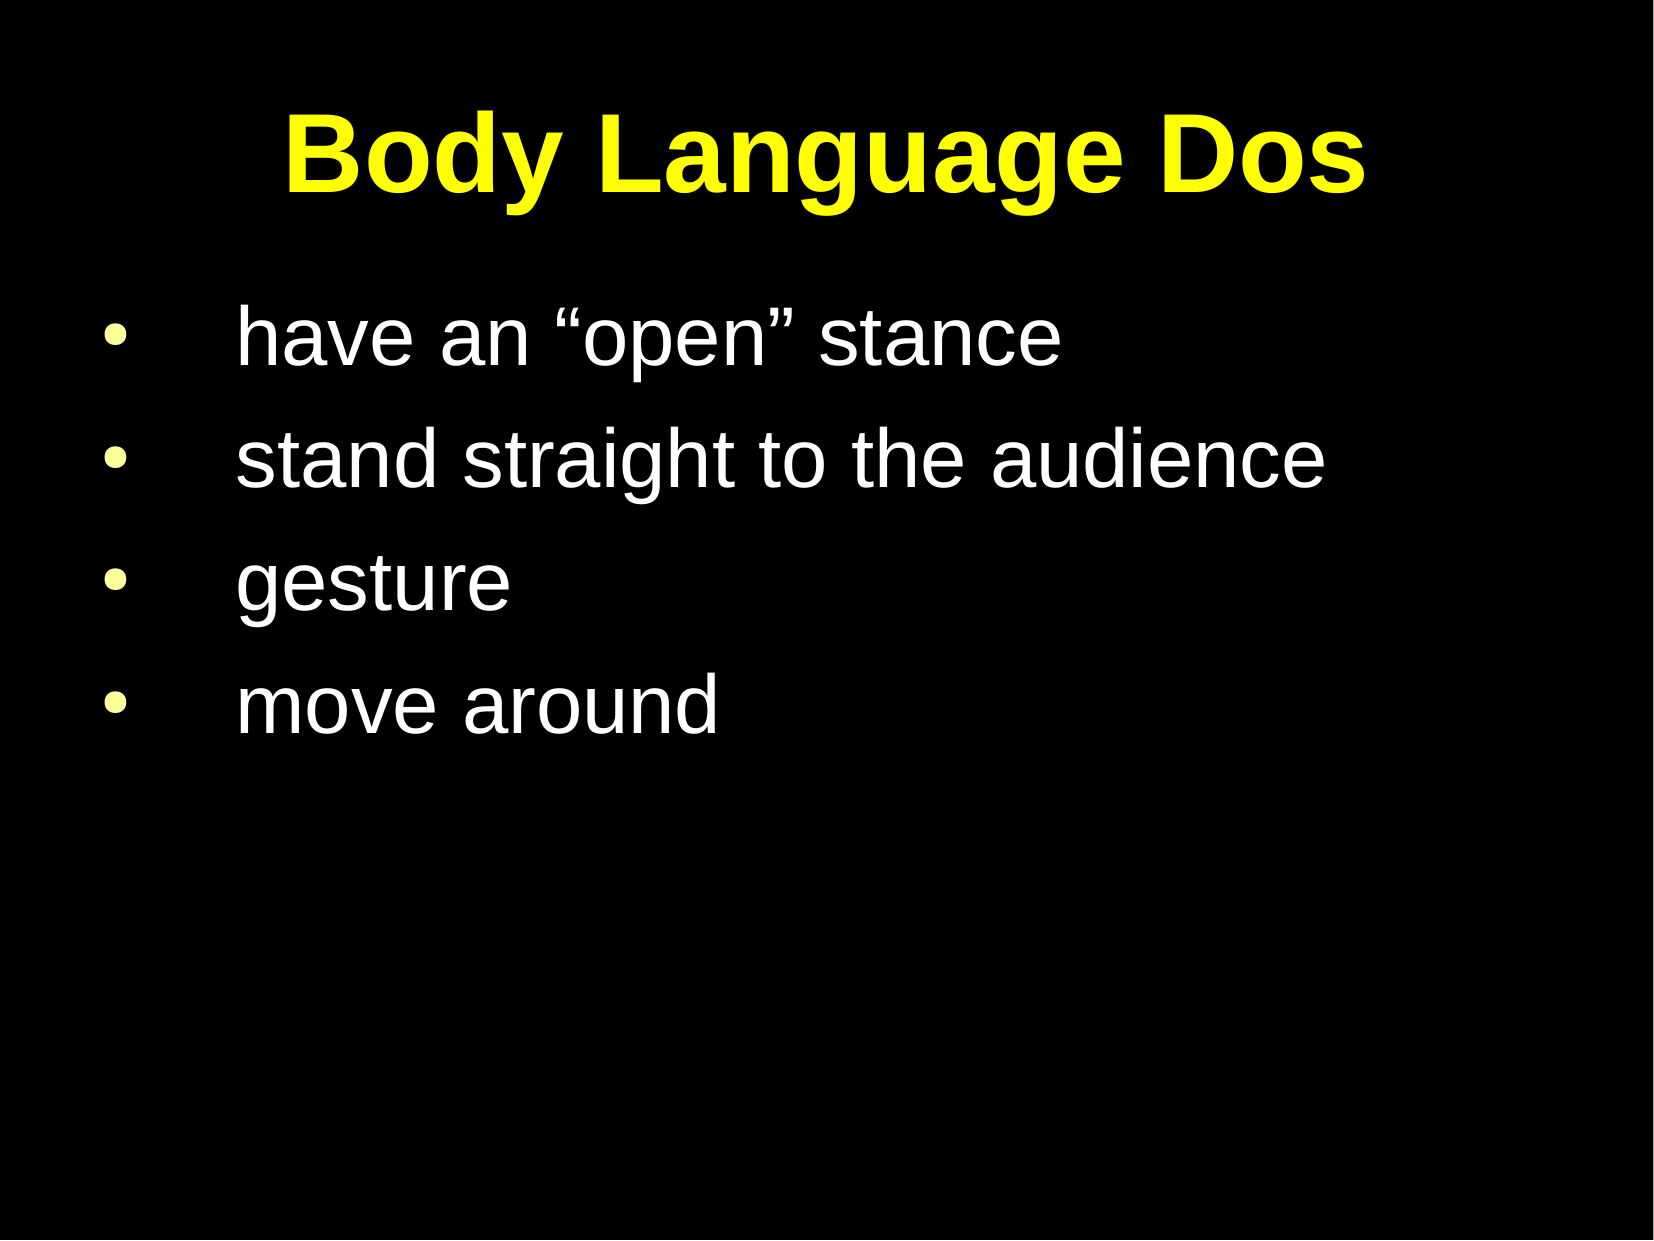

# Body Language Dos
have an “open” stance
stand straight to the audience
gesture
move around